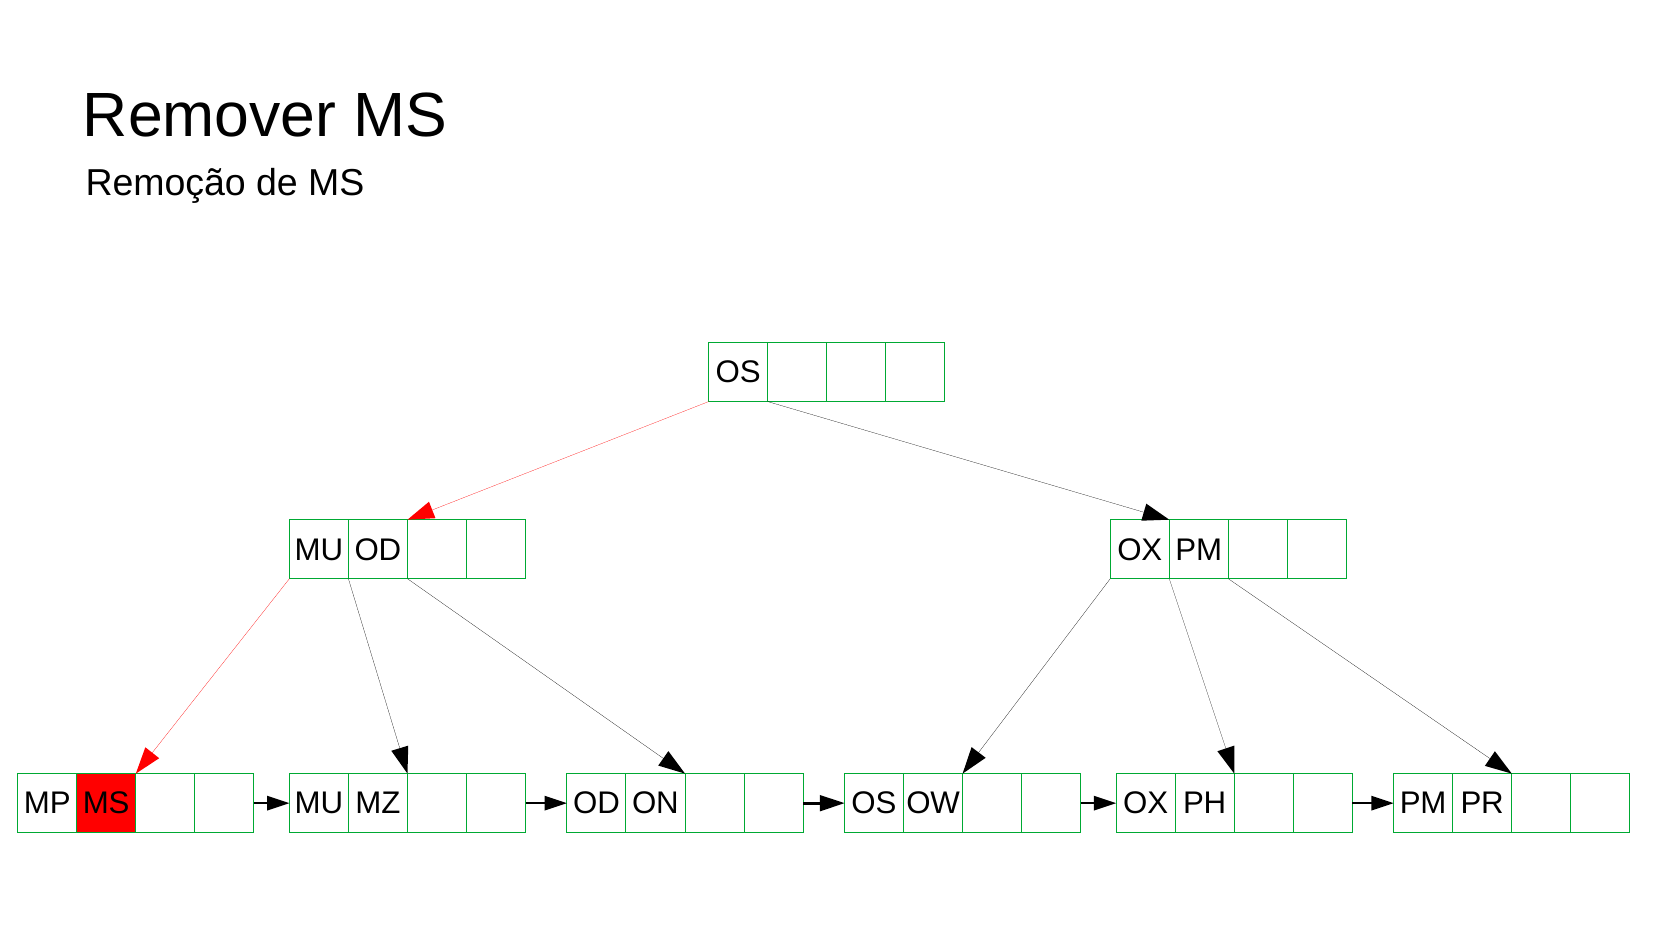

# Remover MS
Remoção de MS
OS
MU
OD
OX
PM
MP
MS
MU
MZ
OD
ON
OS
OW
OX
PH
PM
PR